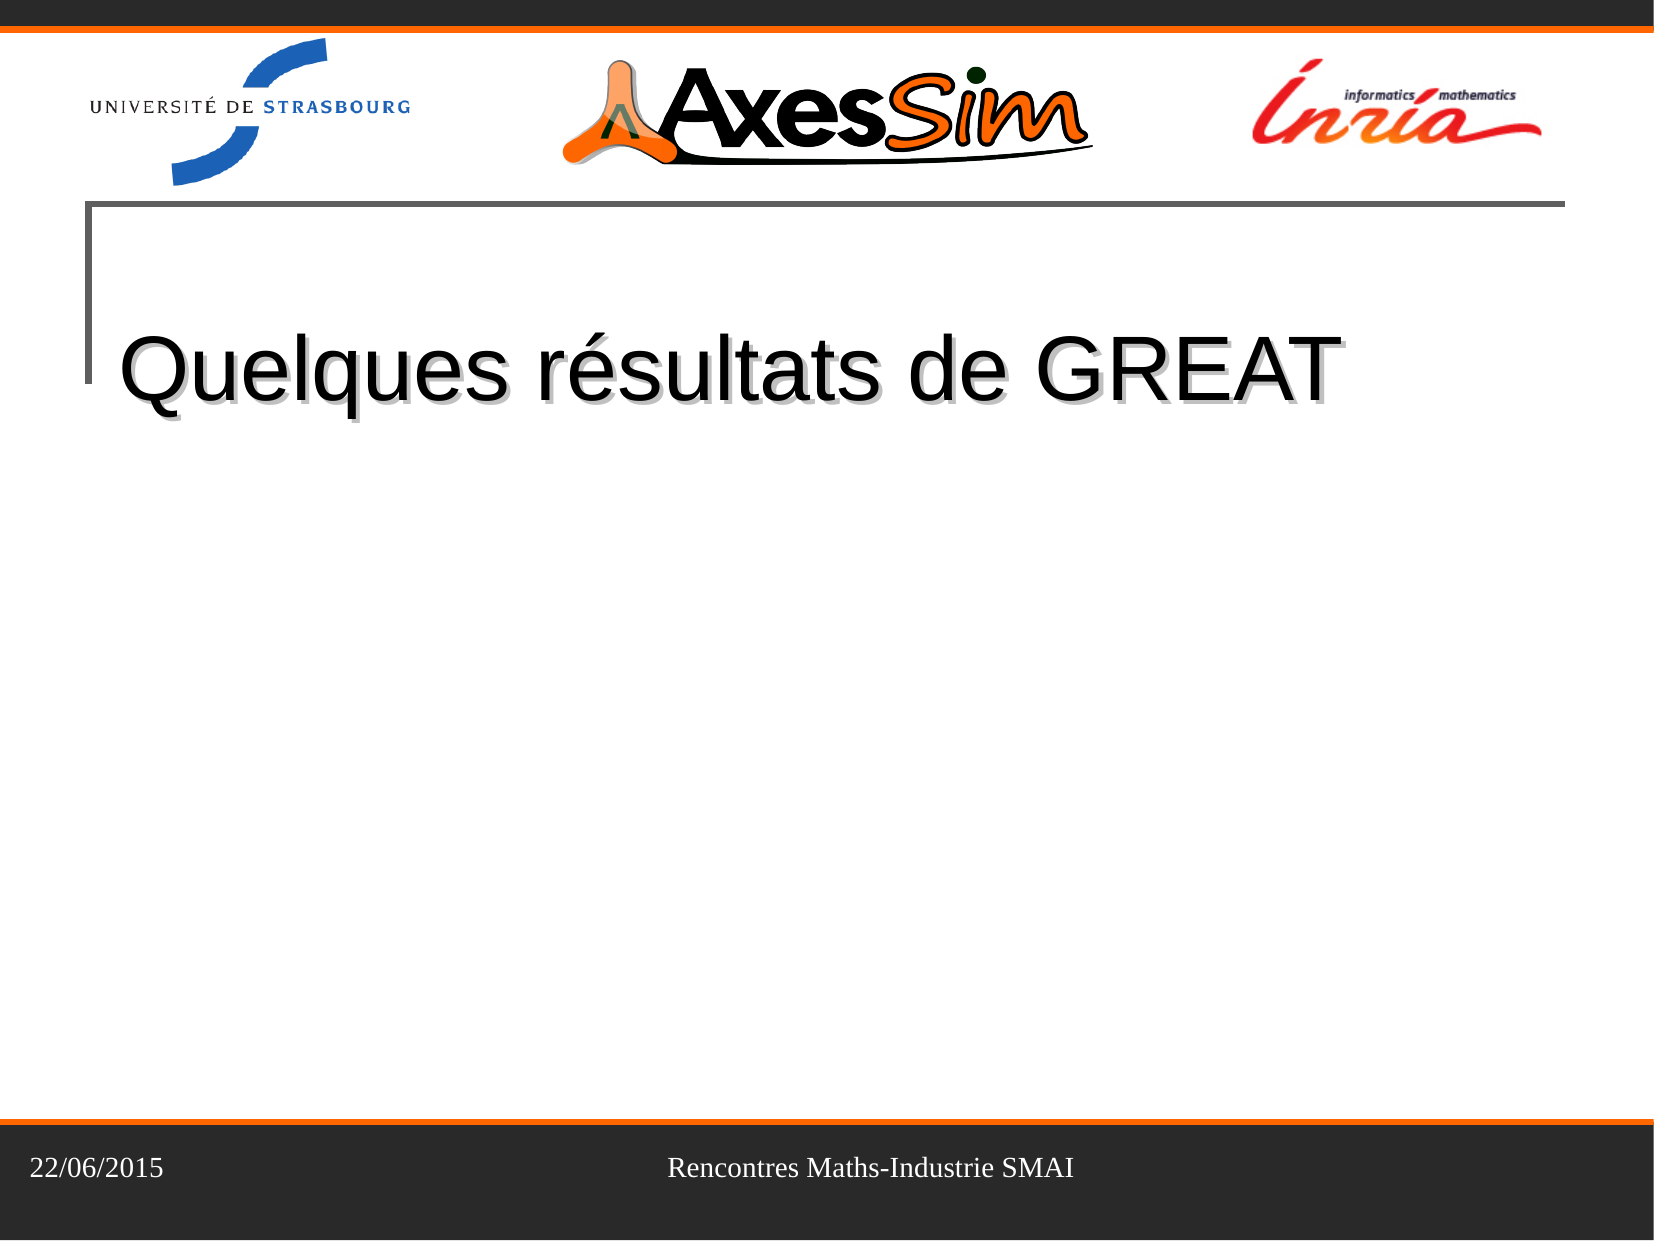

# Quelques résultats de GREAT
22/06/2015
Rencontres Maths-Industrie SMAI